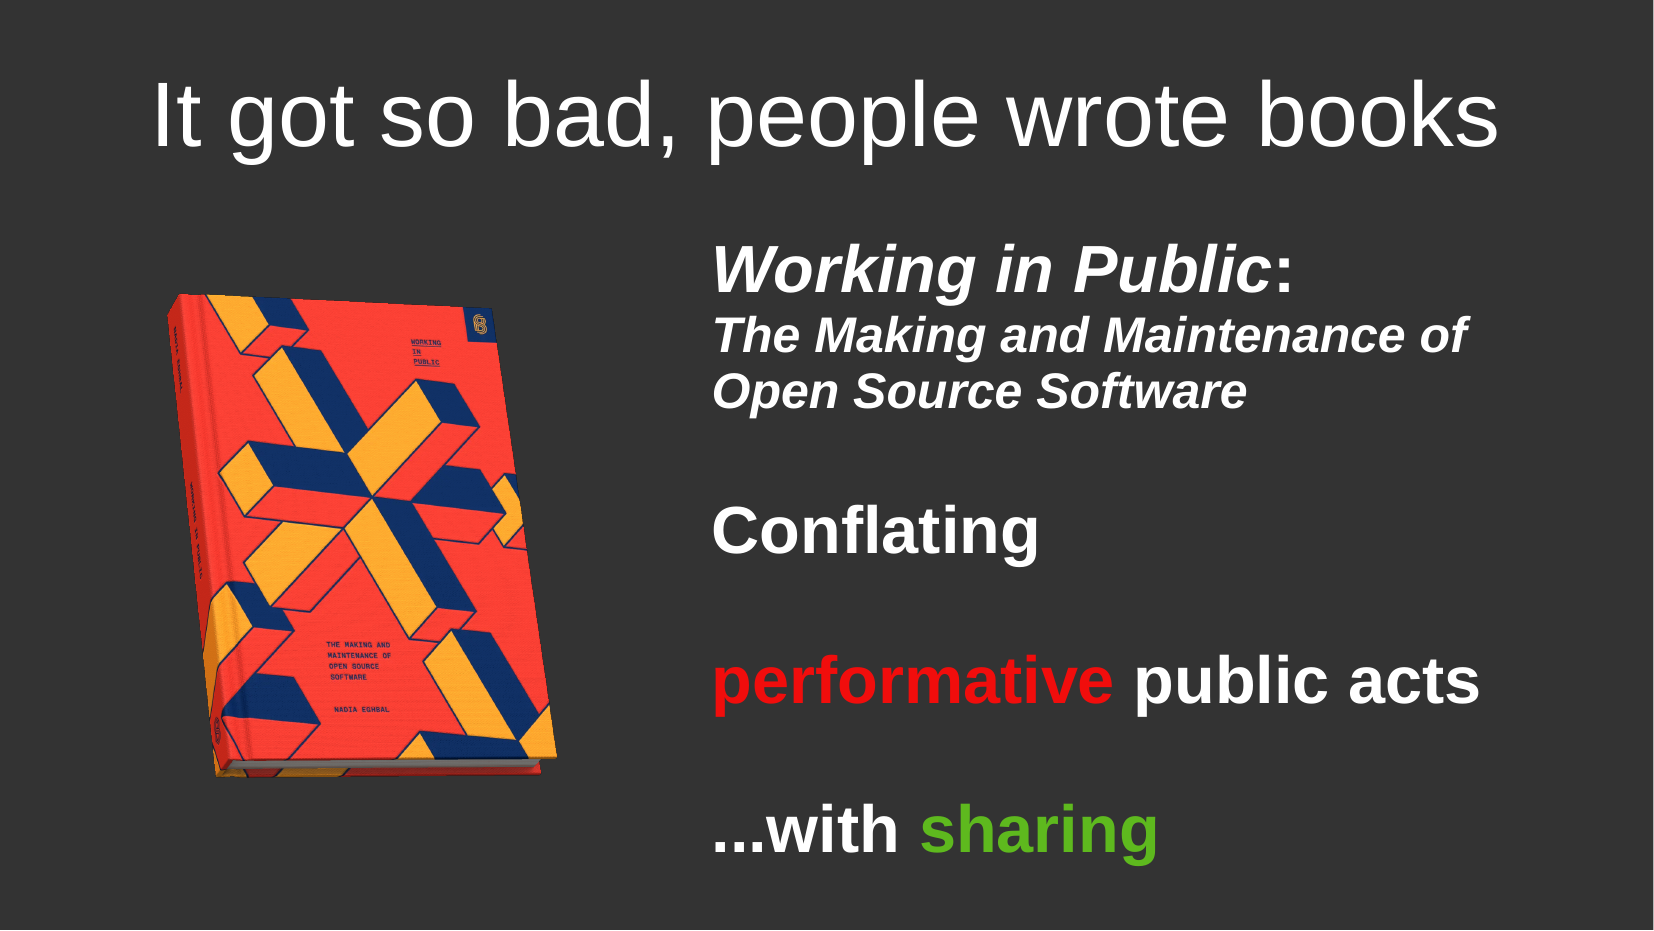

# It got so bad, people wrote books
Working in Public:
The Making and Maintenance of
Open Source Software
Conflating
performative public acts
...with sharing